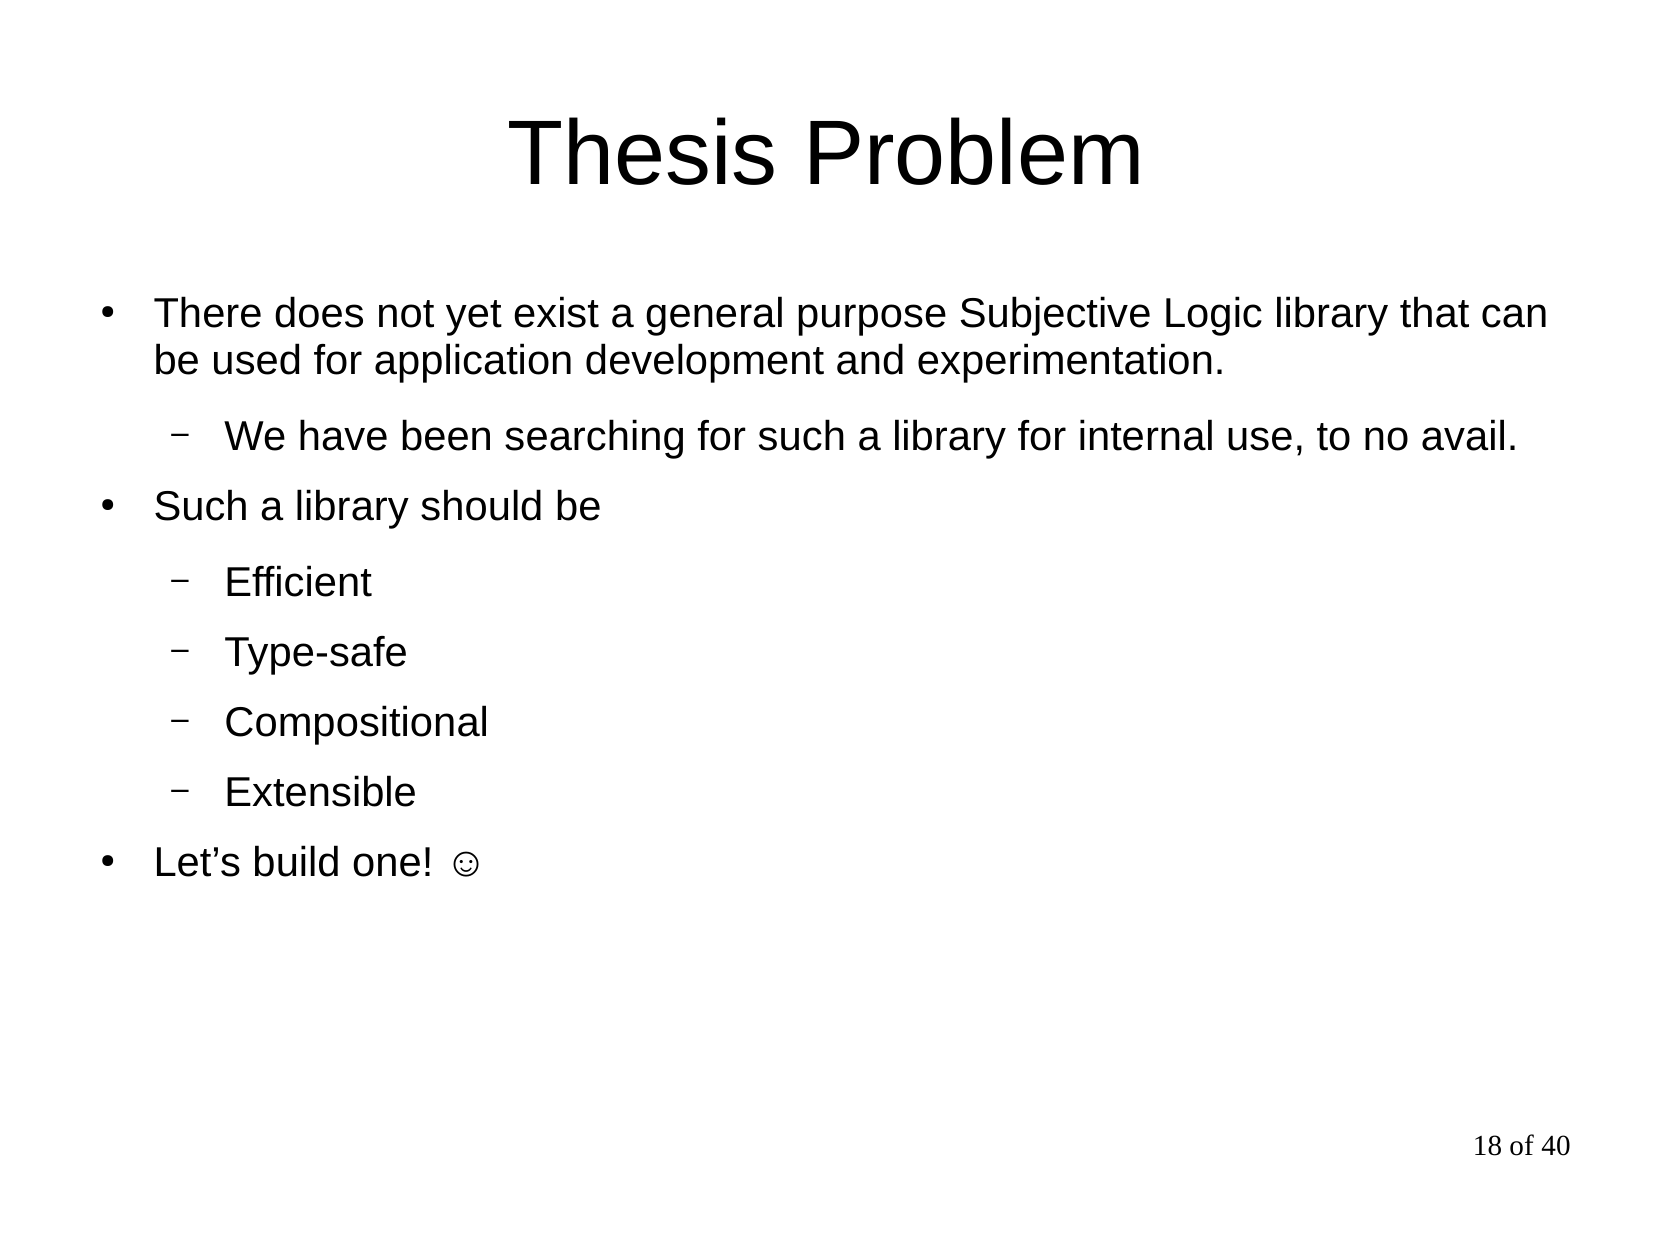

# Thesis Problem
There does not yet exist a general purpose Subjective Logic library that can be used for application development and experimentation.
We have been searching for such a library for internal use, to no avail.
Such a library should be
Efficient
Type-safe
Compositional
Extensible
Let’s build one! ☺
18